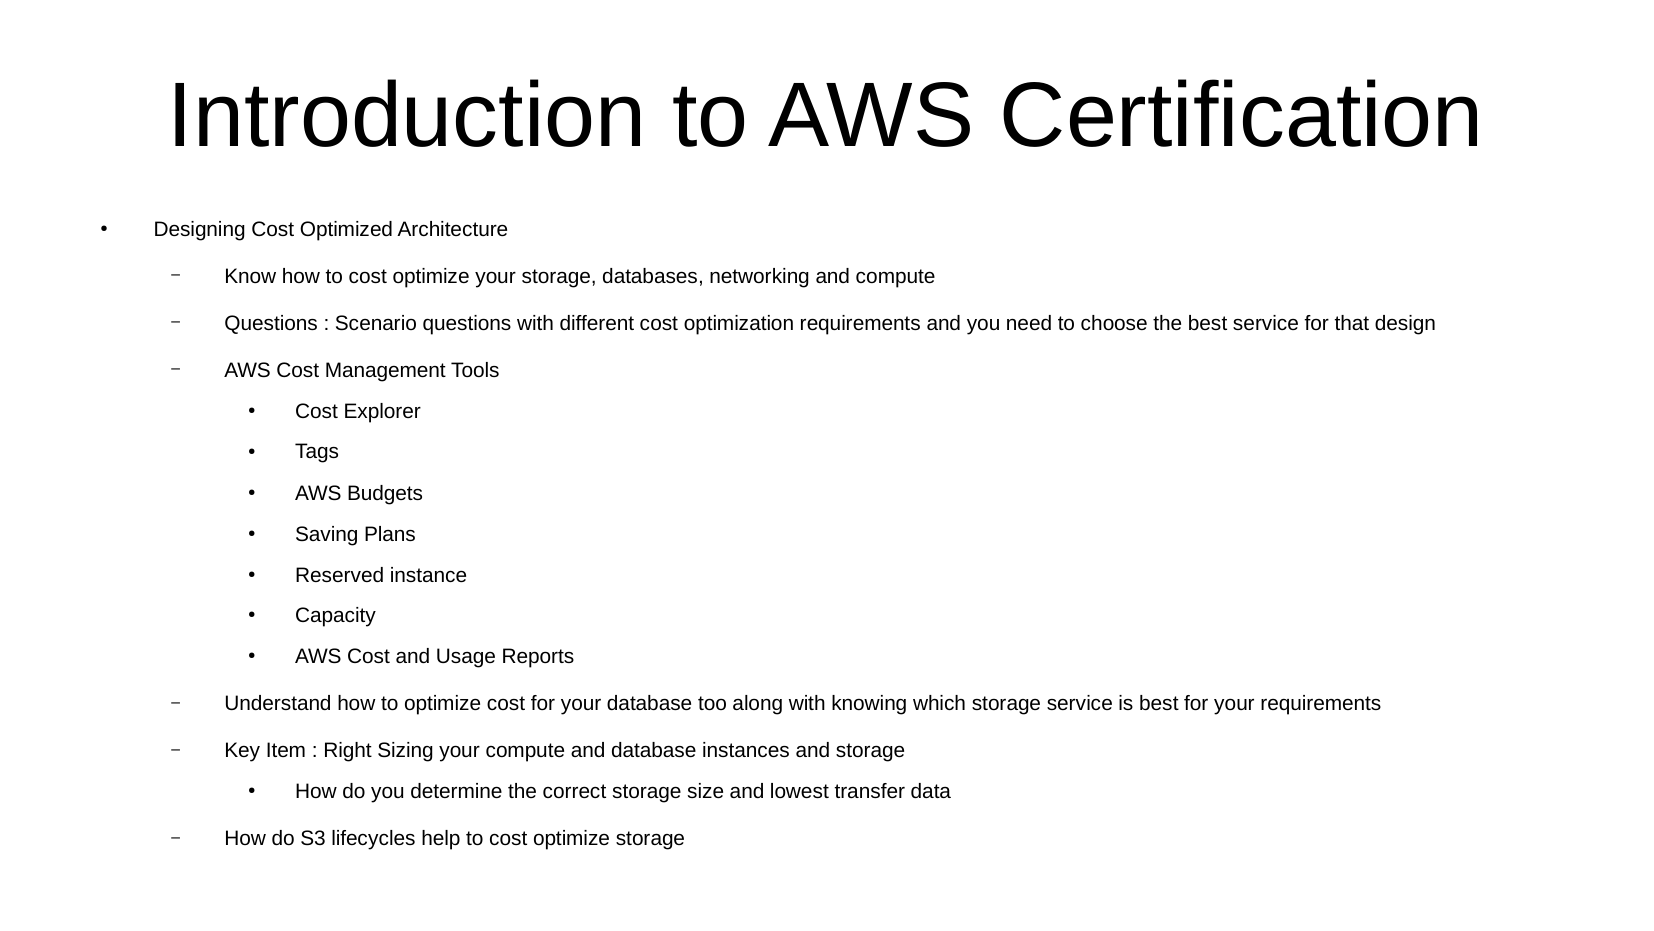

# Introduction to AWS Certification
Designing Cost Optimized Architecture
Know how to cost optimize your storage, databases, networking and compute
Questions : Scenario questions with different cost optimization requirements and you need to choose the best service for that design
AWS Cost Management Tools
Cost Explorer
Tags
AWS Budgets
Saving Plans
Reserved instance
Capacity
AWS Cost and Usage Reports
Understand how to optimize cost for your database too along with knowing which storage service is best for your requirements
Key Item : Right Sizing your compute and database instances and storage
How do you determine the correct storage size and lowest transfer data
How do S3 lifecycles help to cost optimize storage